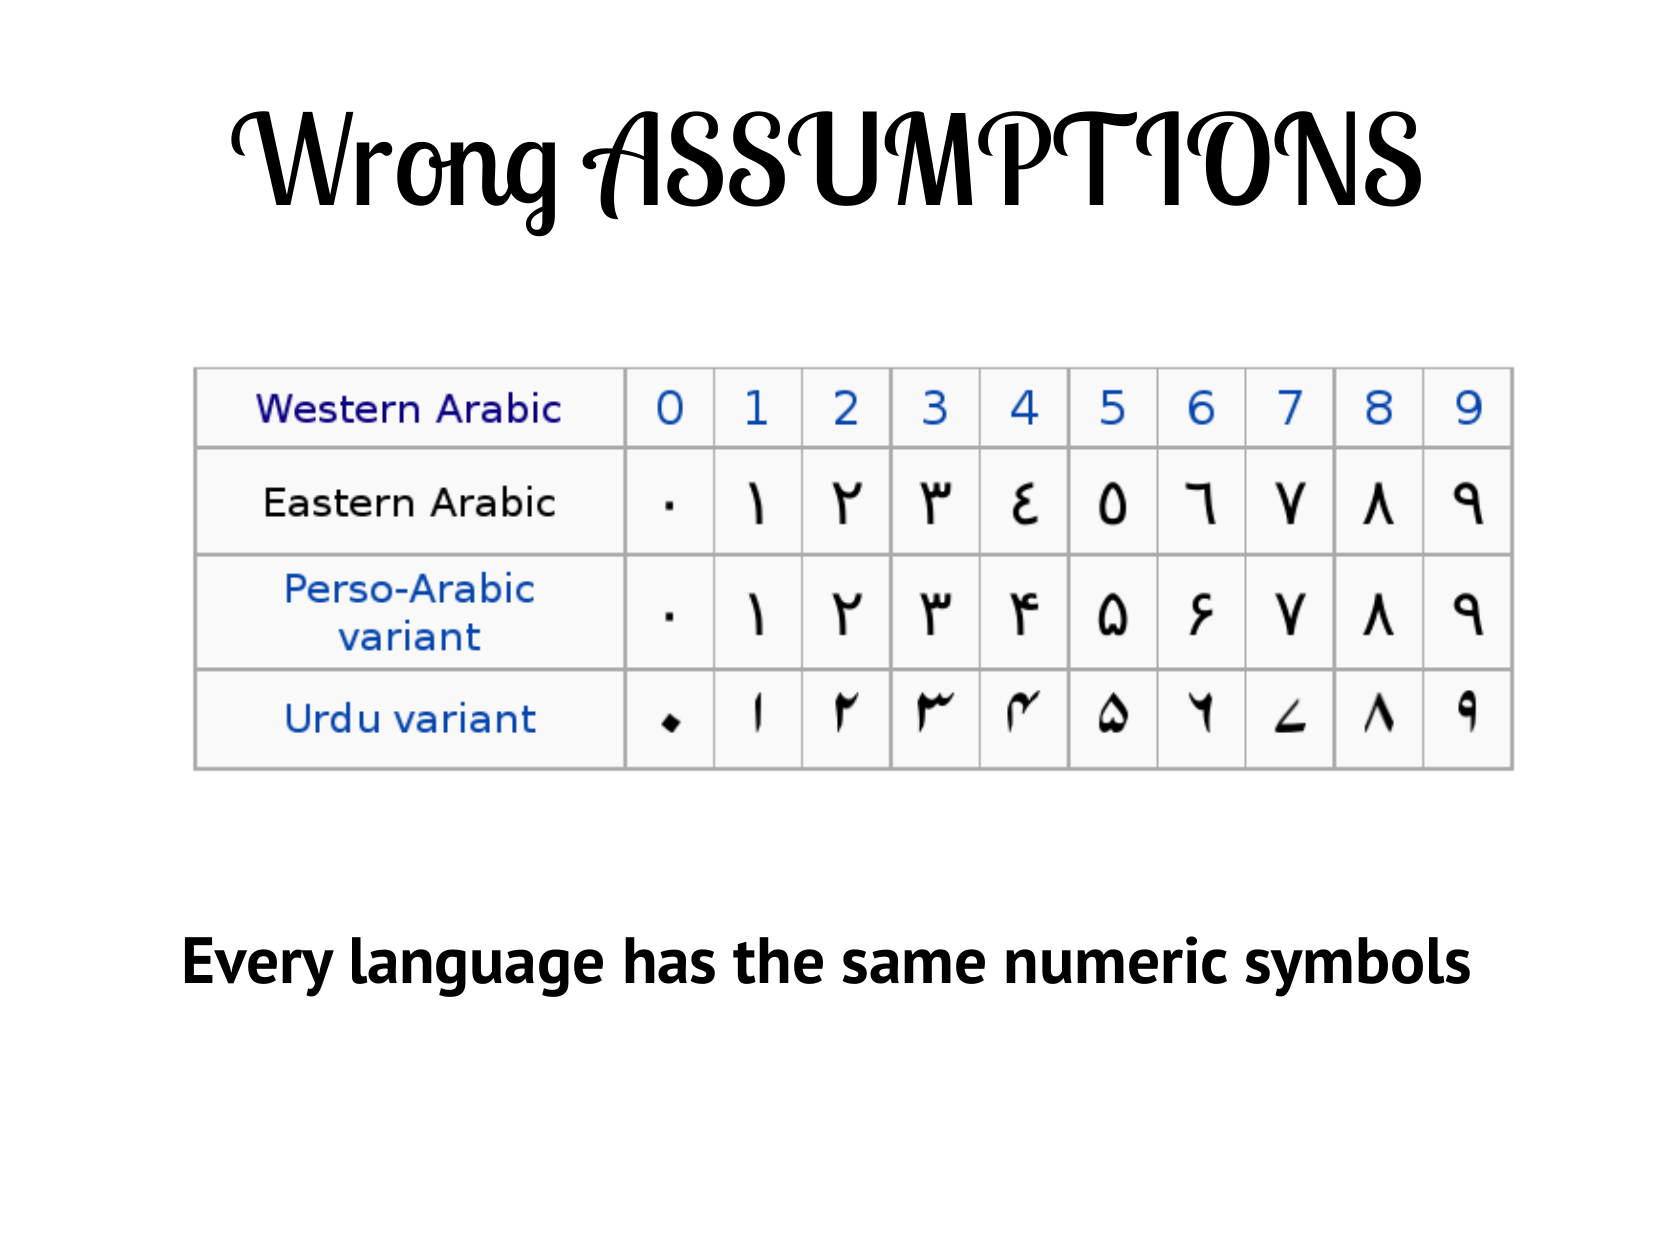

# Wrong ASSUMPTIONS
Every language has the same numeric symbols